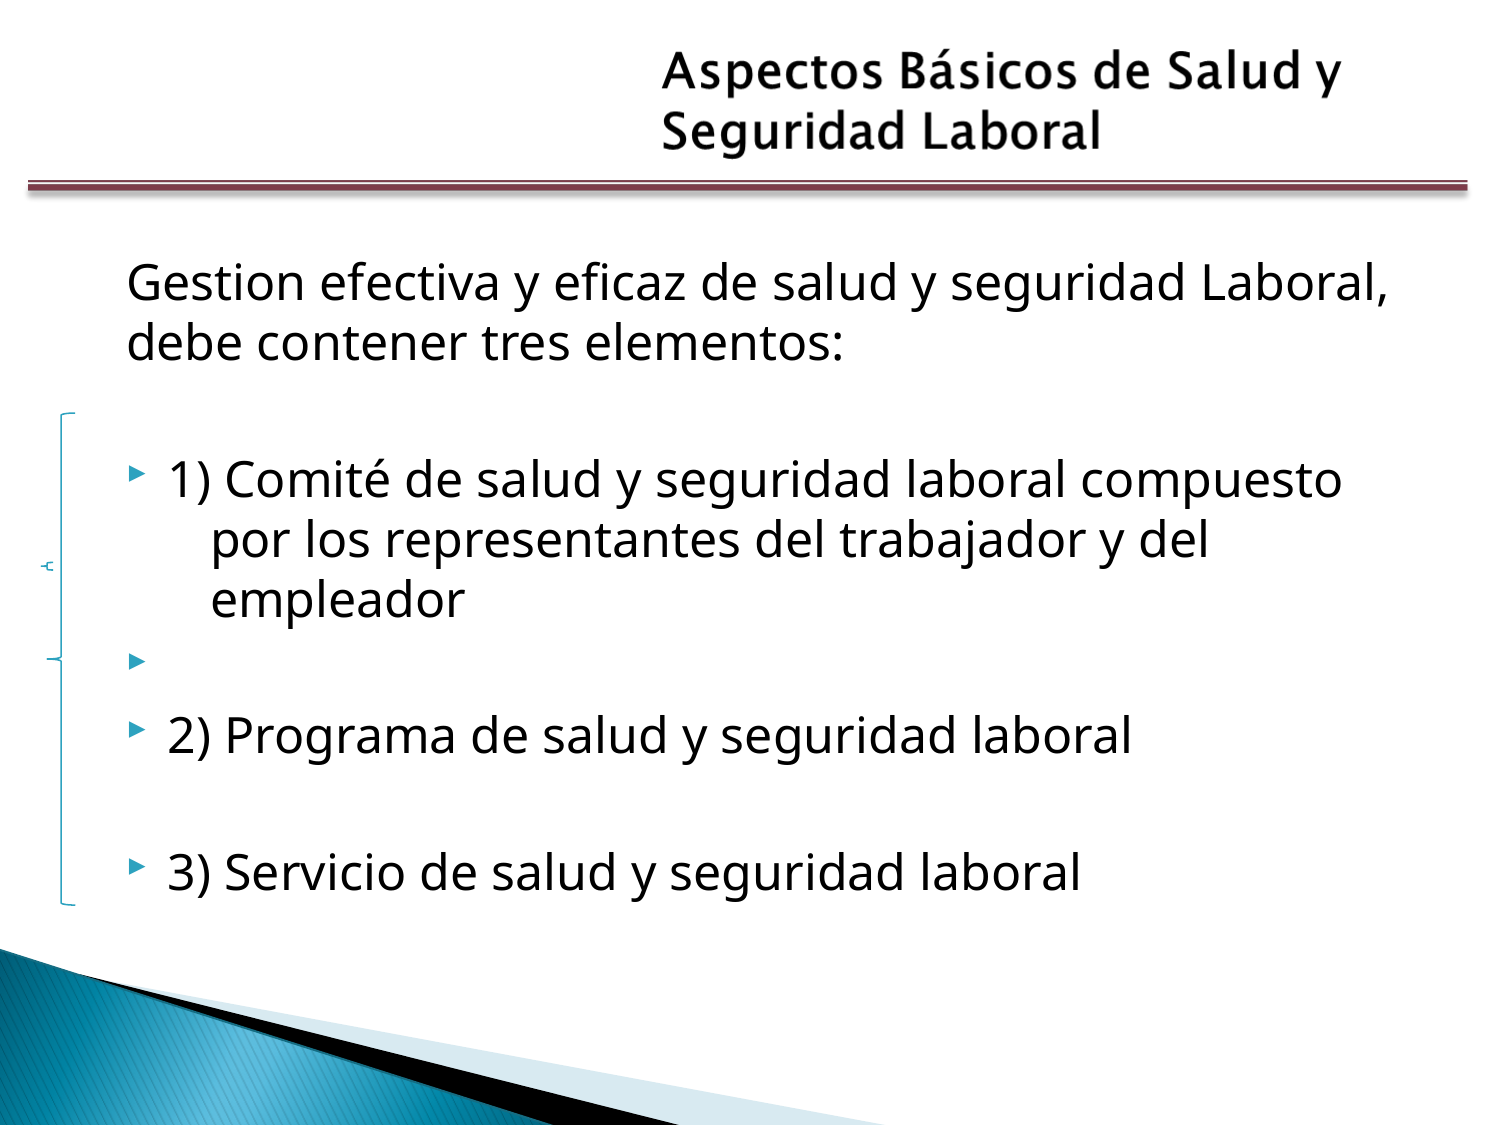

# Gestion efectiva y eficaz de salud y seguridad Laboral, debe contener tres elementos:
1) Comité de salud y seguridad laboral compuesto por los representantes del trabajador y del empleador
2) Programa de salud y seguridad laboral
3) Servicio de salud y seguridad laboral